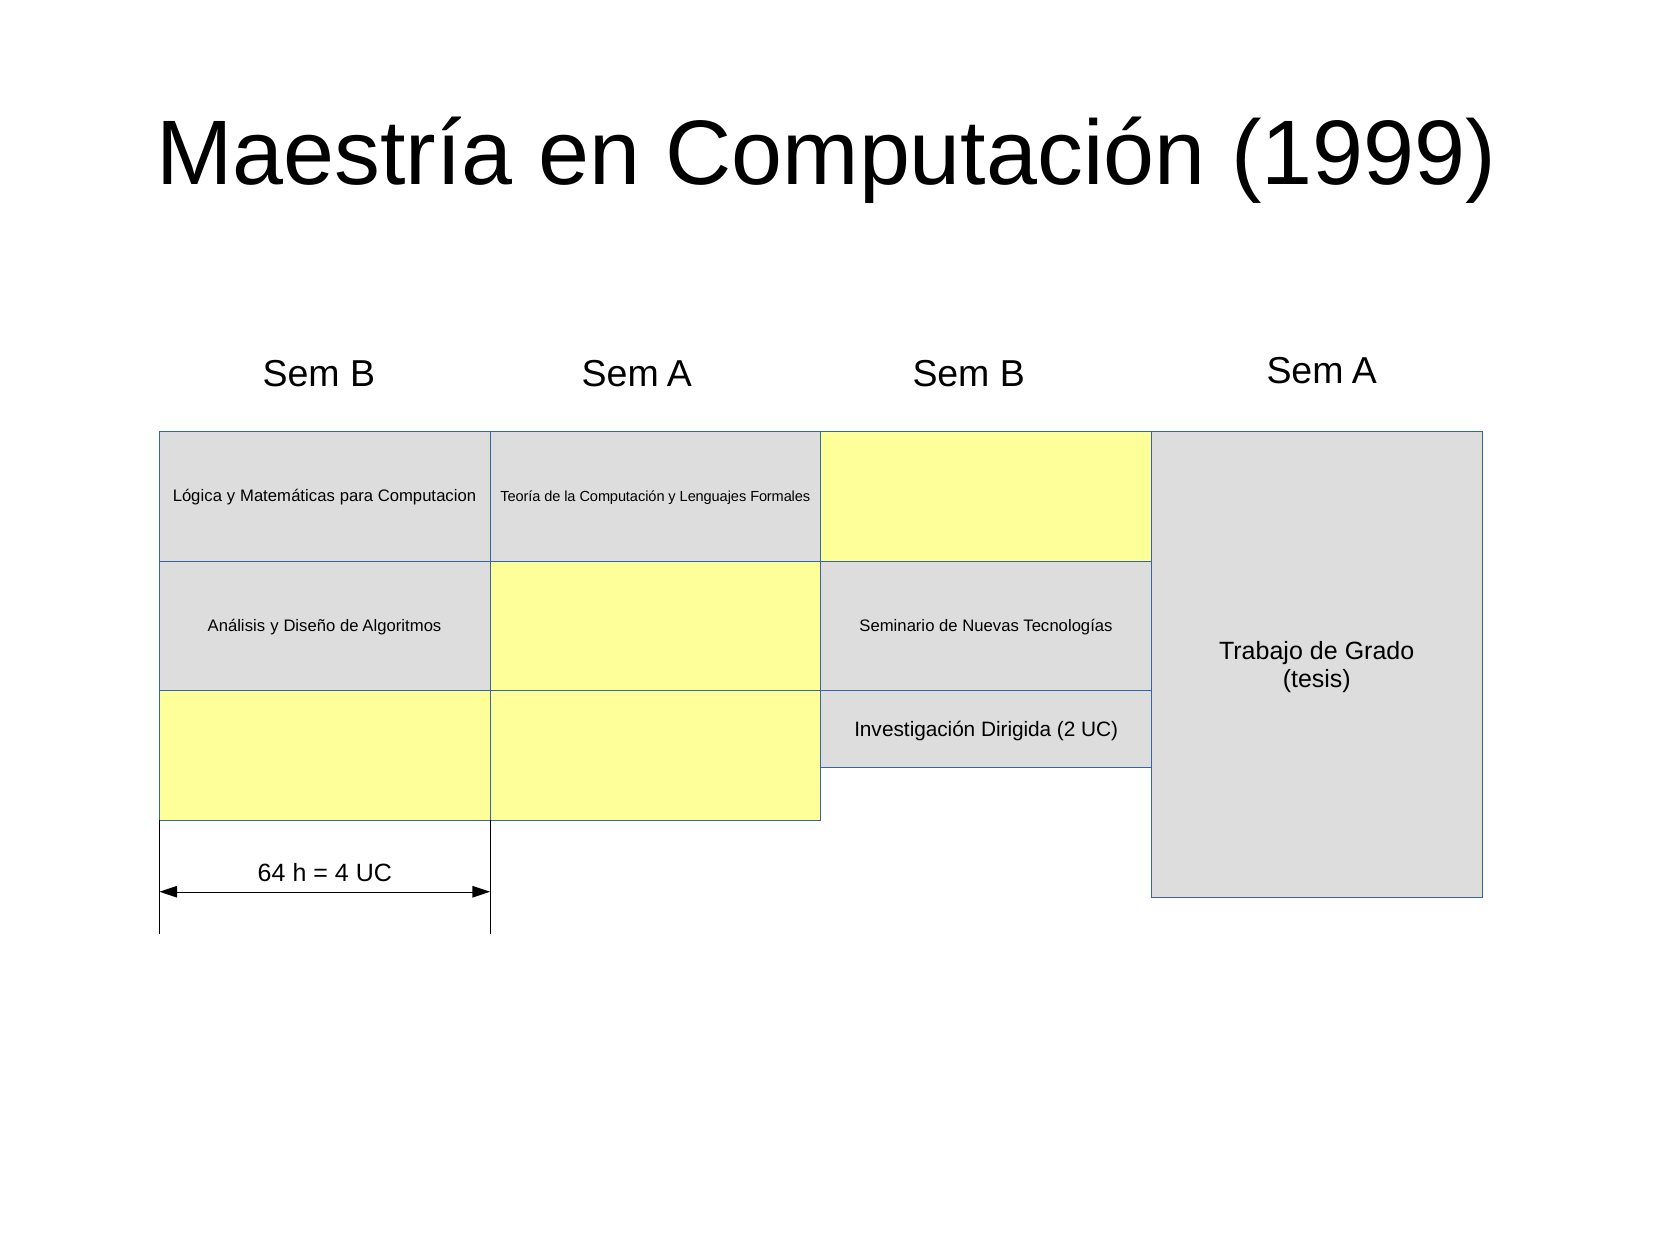

# Maestría en Computación (1999)
Sem A
Sem B
Sem A
Sem B
Lógica y Matemáticas para Computacion
Teoría de la Computación y Lenguajes Formales
Trabajo de Grado
(tesis)
Análisis y Diseño de Algoritmos
Seminario de Nuevas Tecnologías
Investigación Dirigida (2 UC)